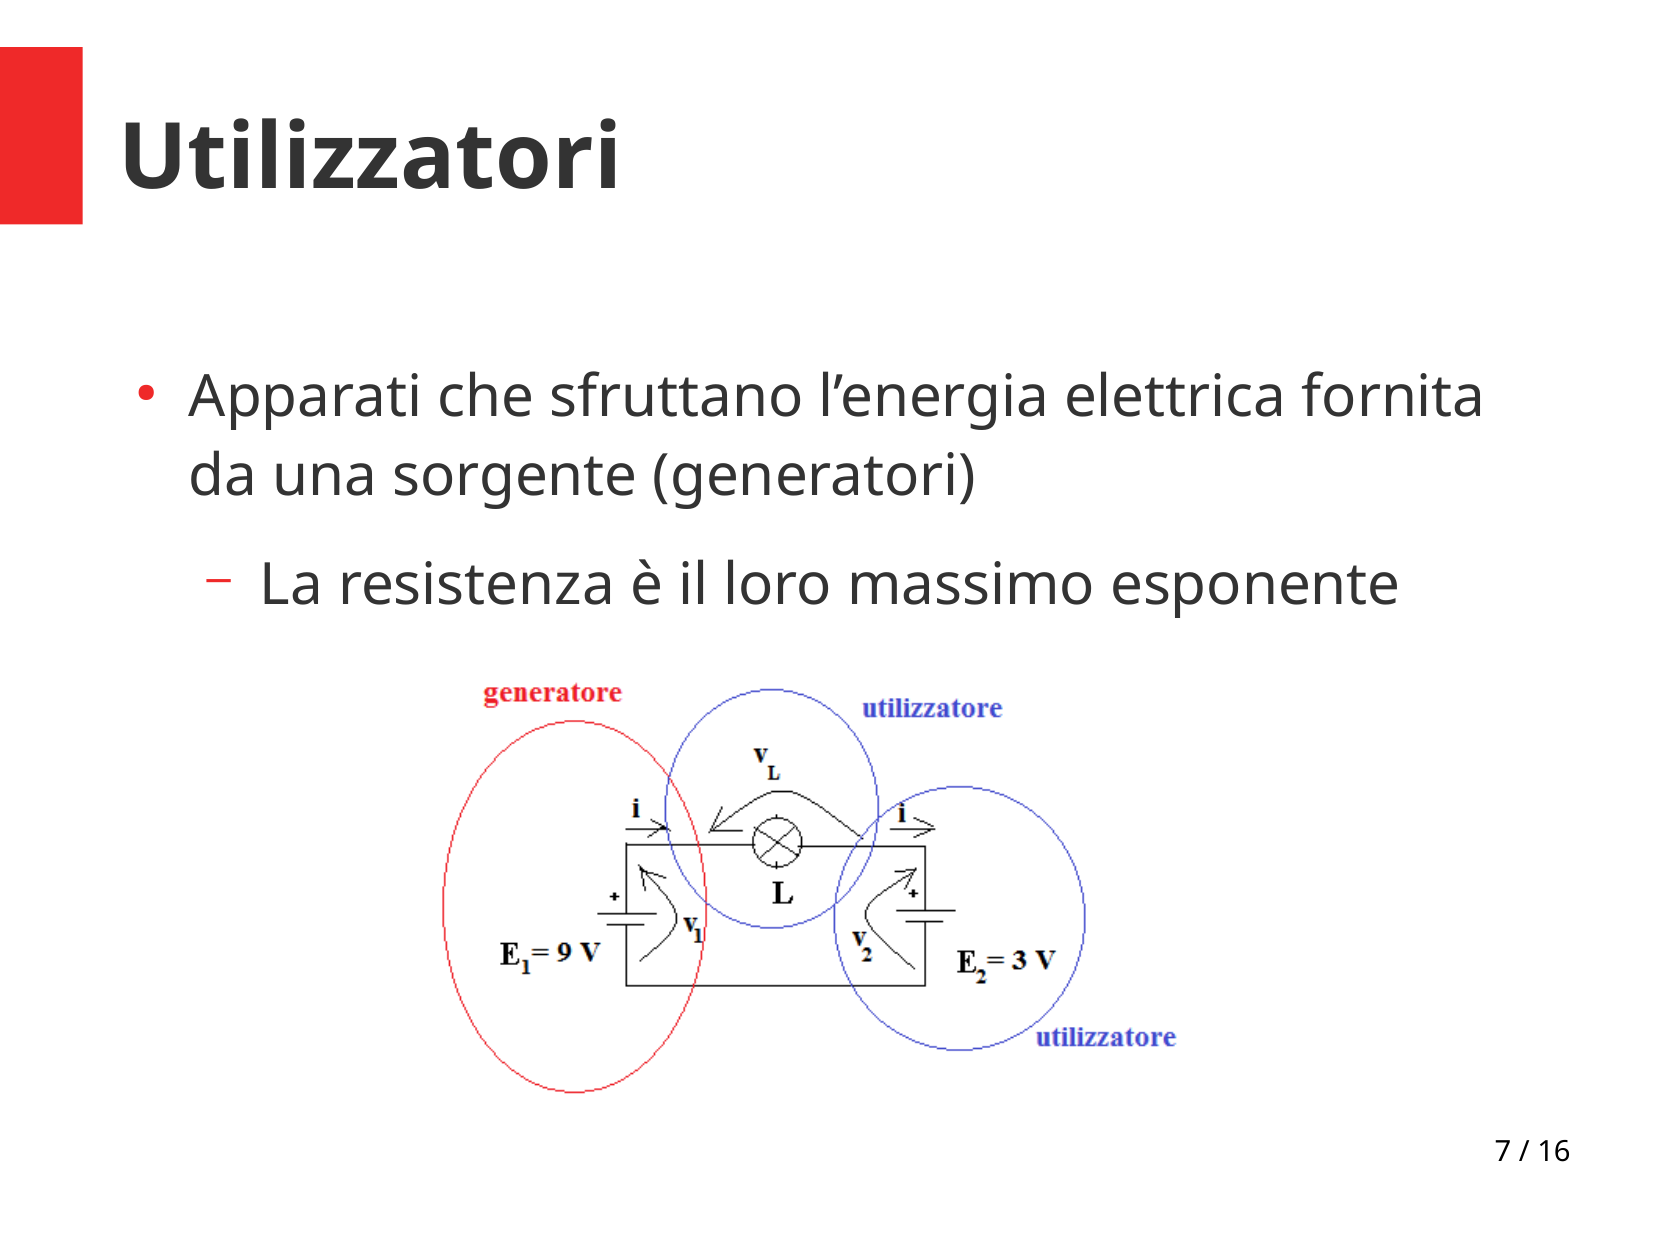

# Utilizzatori
Apparati che sfruttano l’energia elettrica fornita da una sorgente (generatori)
La resistenza è il loro massimo esponente
7